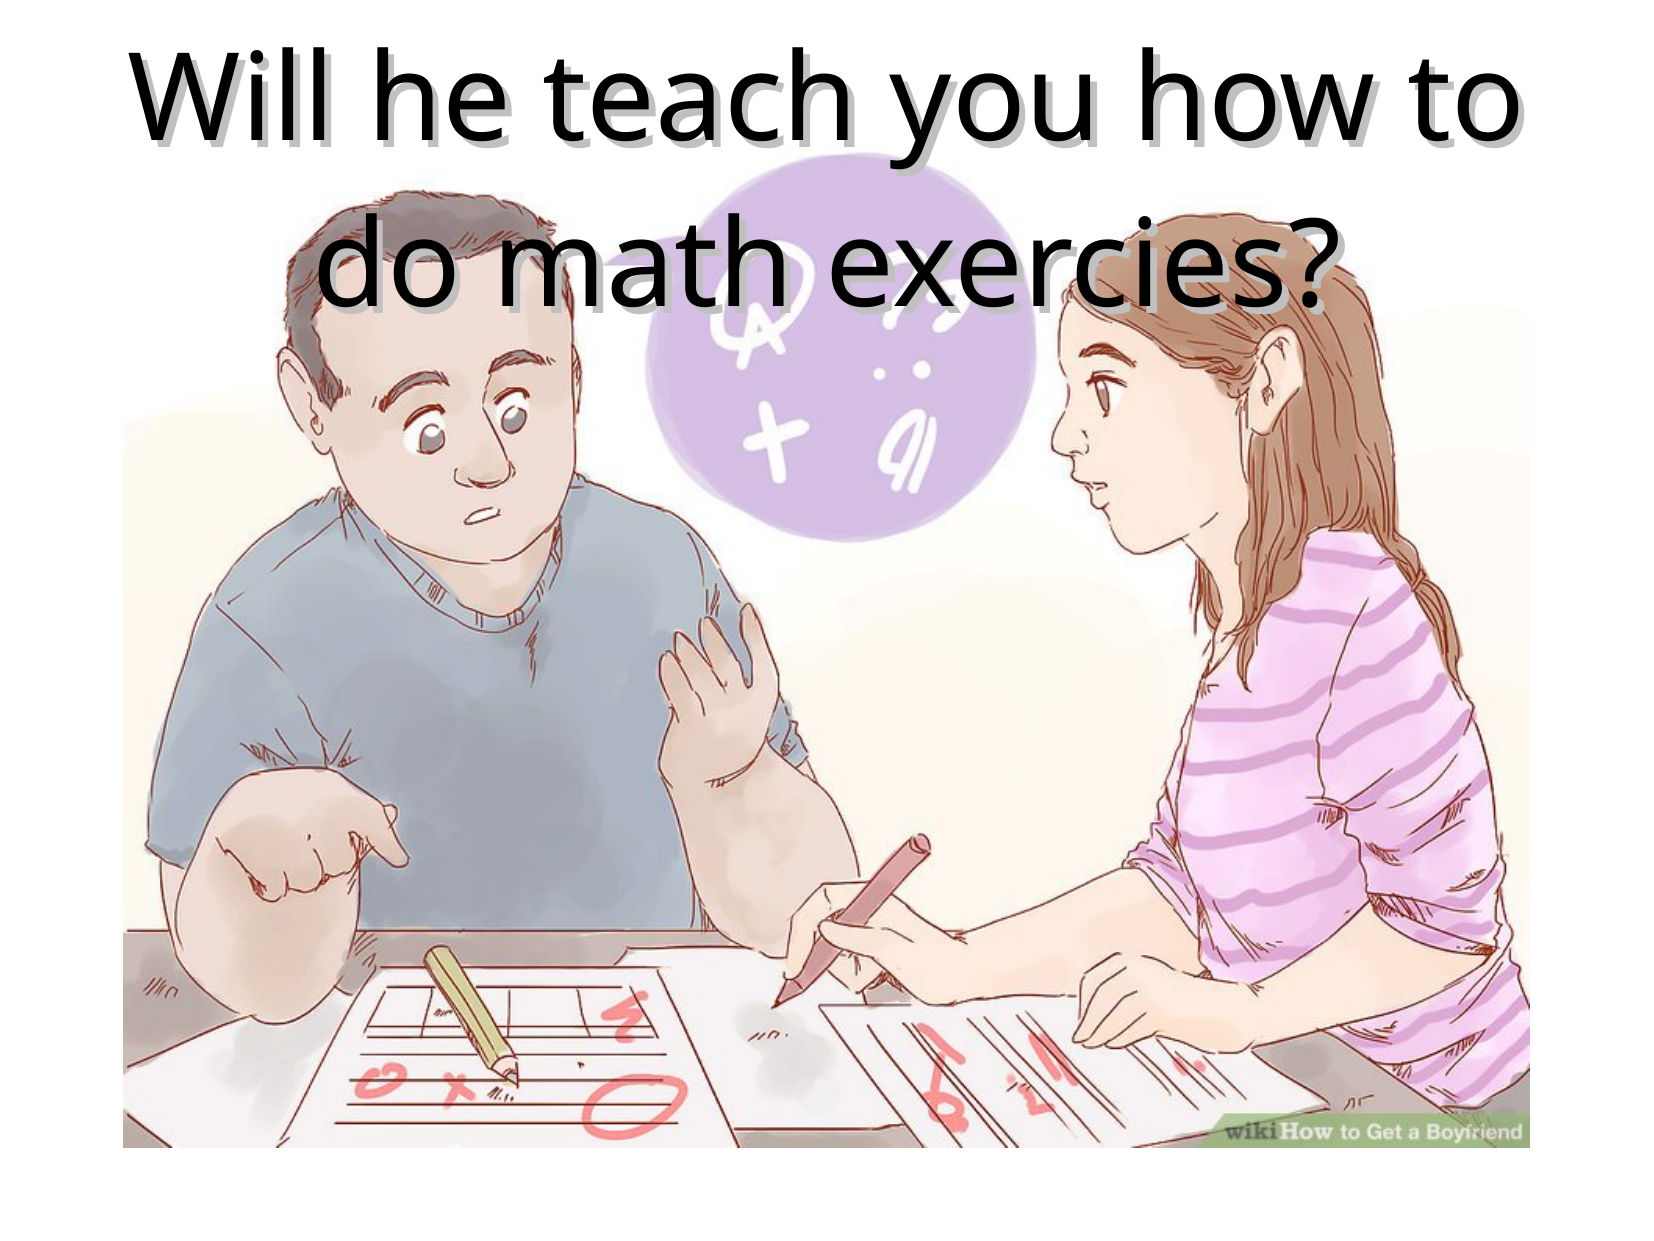

# Will he teach you how to do math exercies?